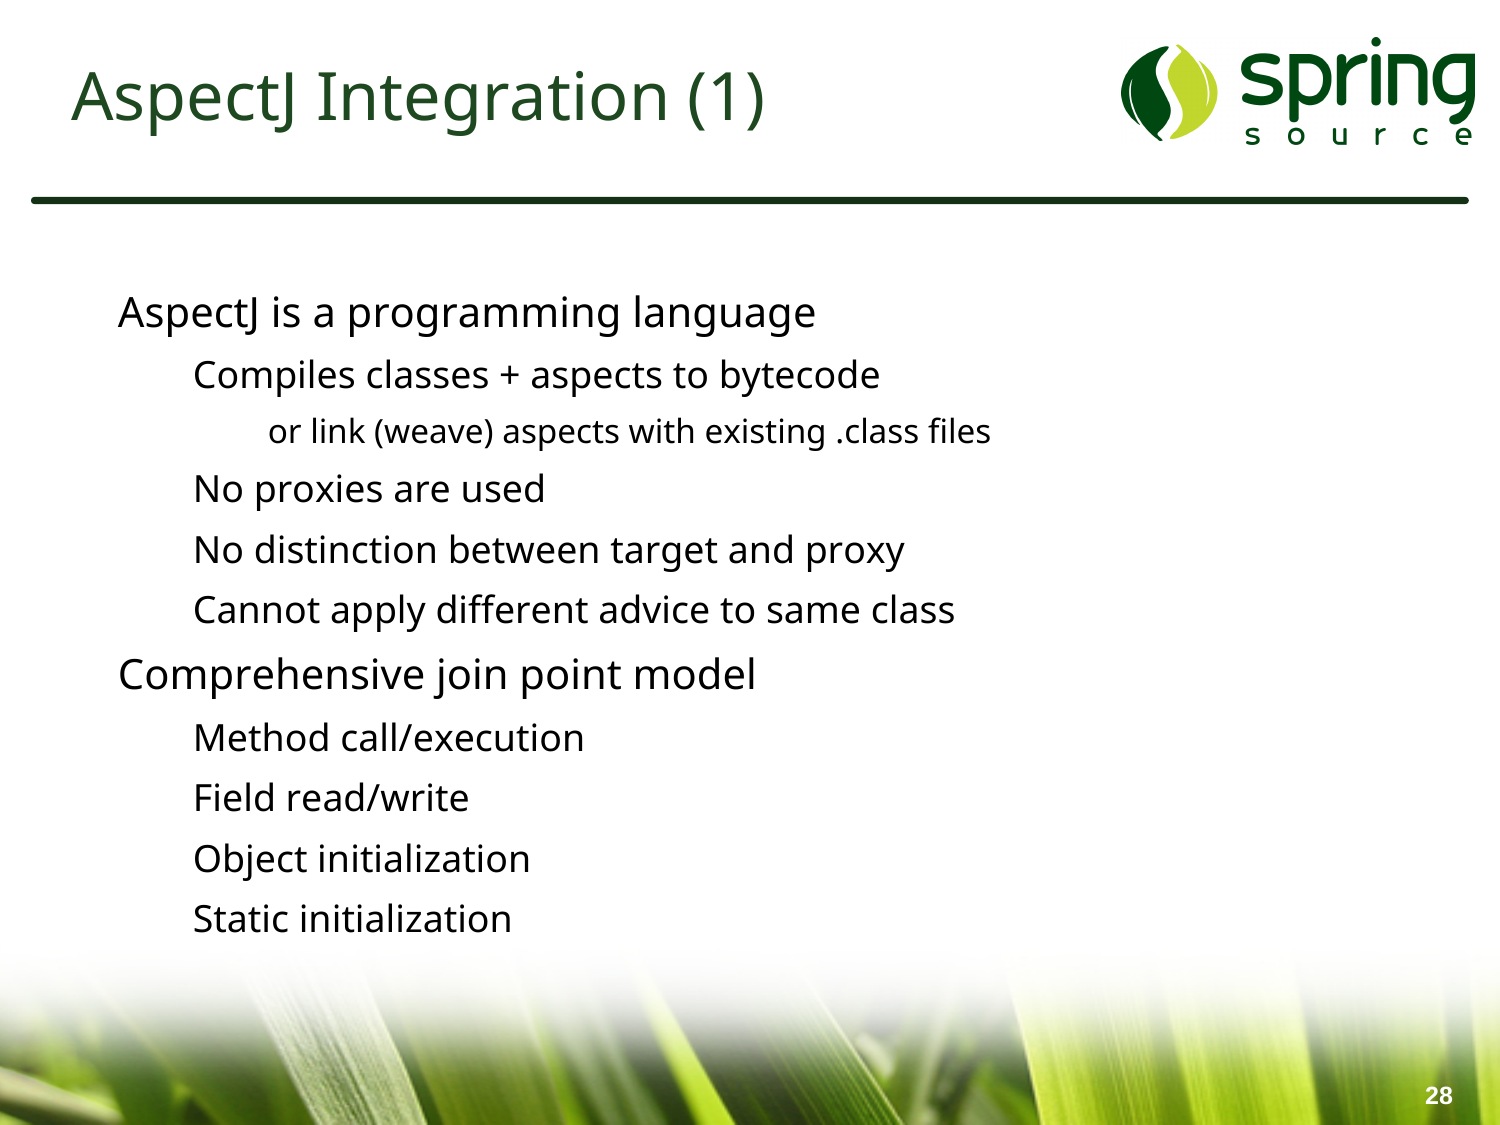

# AspectJ Integration (1)
AspectJ is a programming language
Compiles classes + aspects to bytecode
or link (weave) aspects with existing .class files
No proxies are used
No distinction between target and proxy
Cannot apply different advice to same class
Comprehensive join point model
Method call/execution
Field read/write
Object initialization
Static initialization